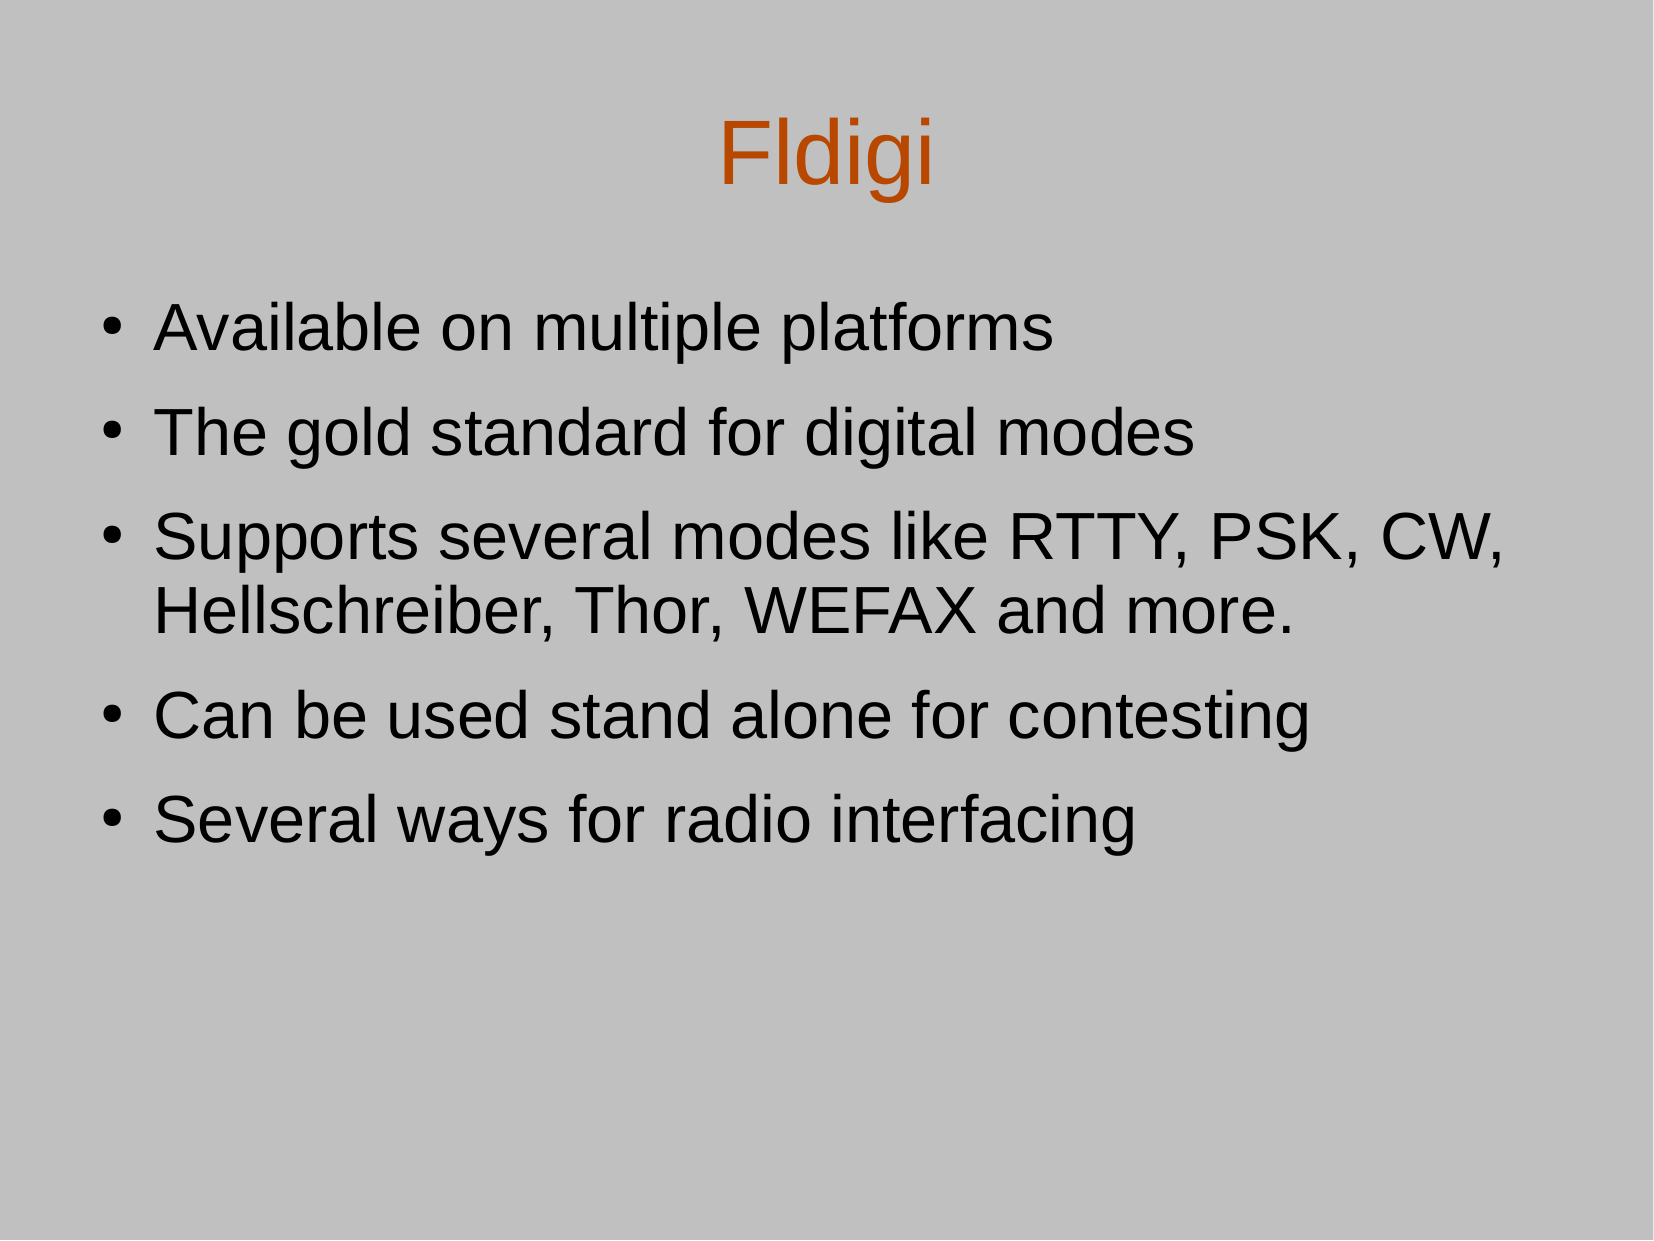

# Fldigi
Available on multiple platforms
The gold standard for digital modes
Supports several modes like RTTY, PSK, CW, Hellschreiber, Thor, WEFAX and more.
Can be used stand alone for contesting
Several ways for radio interfacing